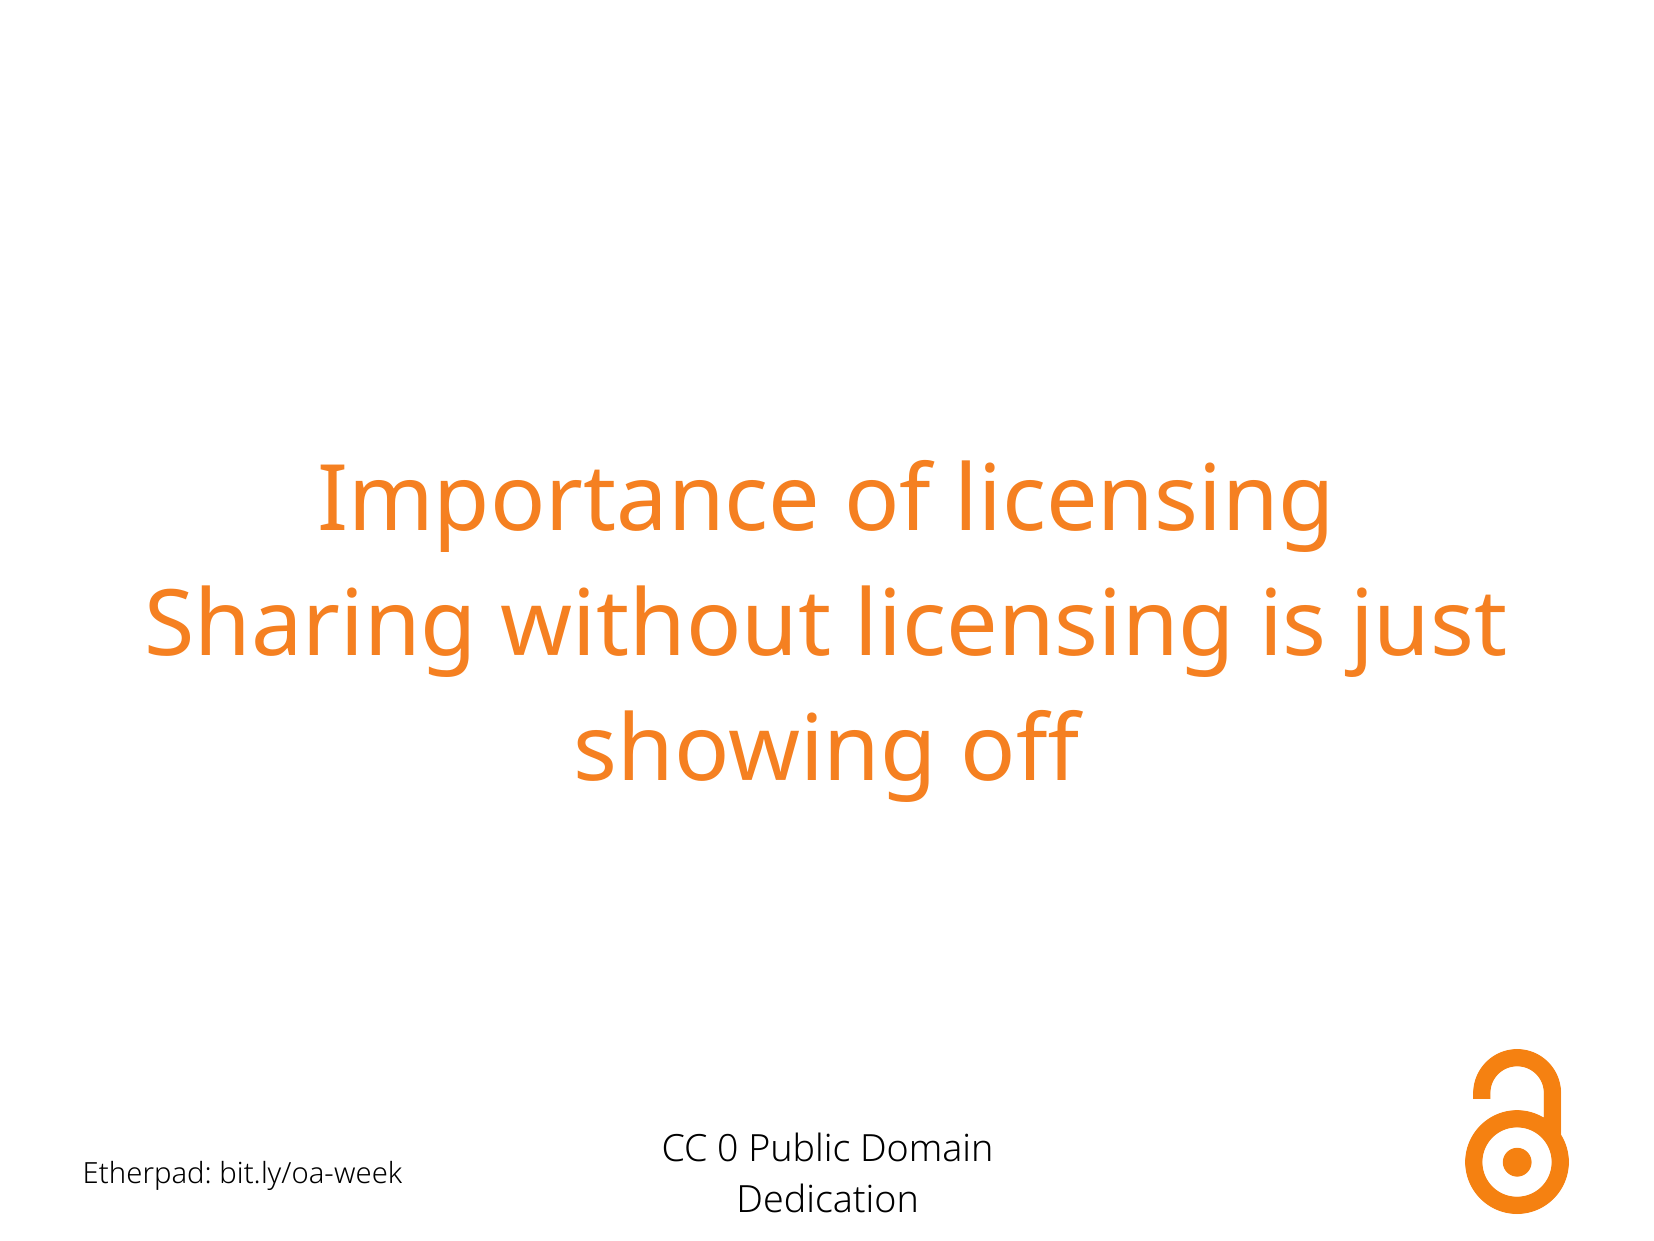

# Importance of licensing Sharing without licensing is just showing off